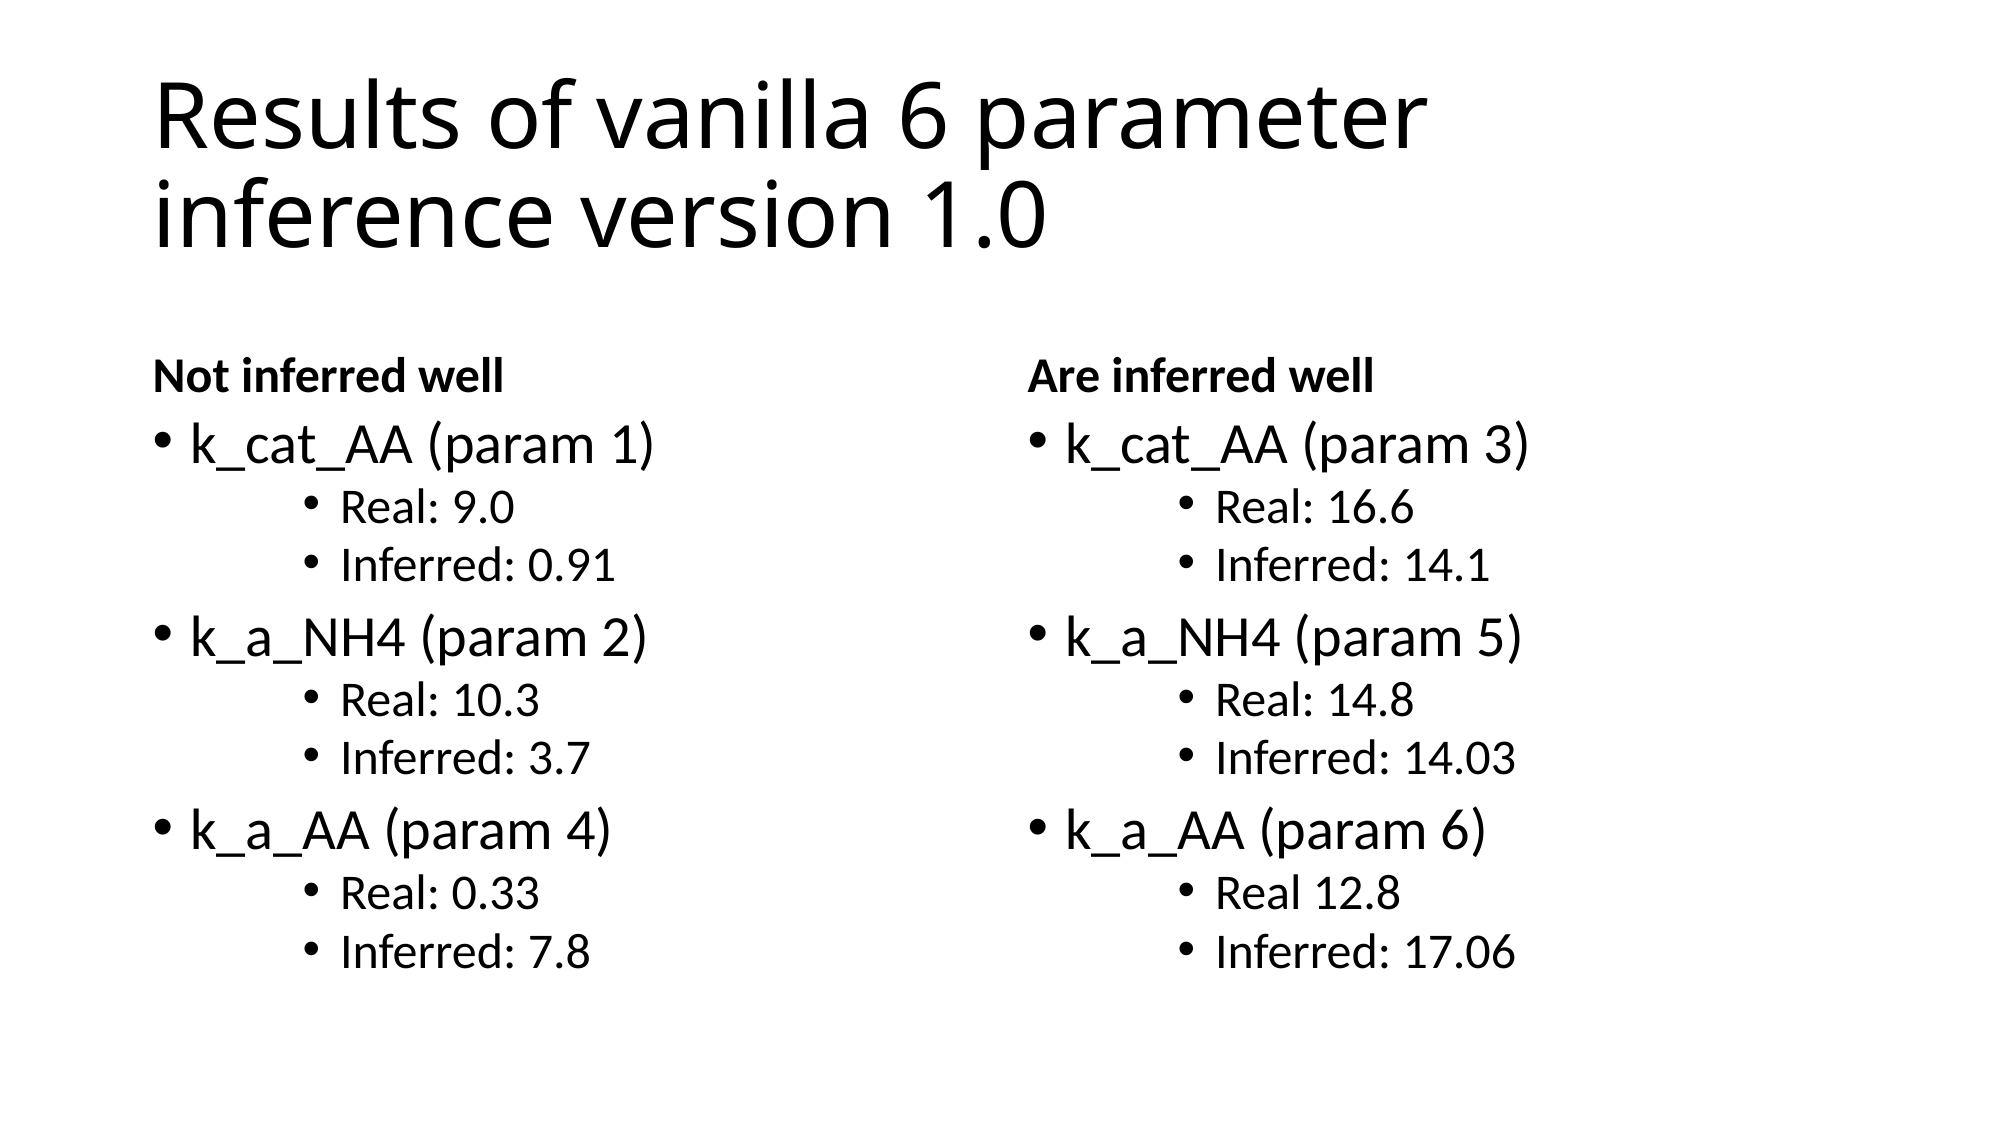

# Results of vanilla 6 parameter inference version 1.0
Not inferred well
Are inferred well
k_cat_AA (param 1)
Real: 9.0
Inferred: 0.91
k_a_NH4 (param 2)
Real: 10.3
Inferred: 3.7
k_a_AA (param 4)
Real: 0.33
Inferred: 7.8
k_cat_AA (param 3)
Real: 16.6
Inferred: 14.1
k_a_NH4 (param 5)
Real: 14.8
Inferred: 14.03
k_a_AA (param 6)
Real 12.8
Inferred: 17.06